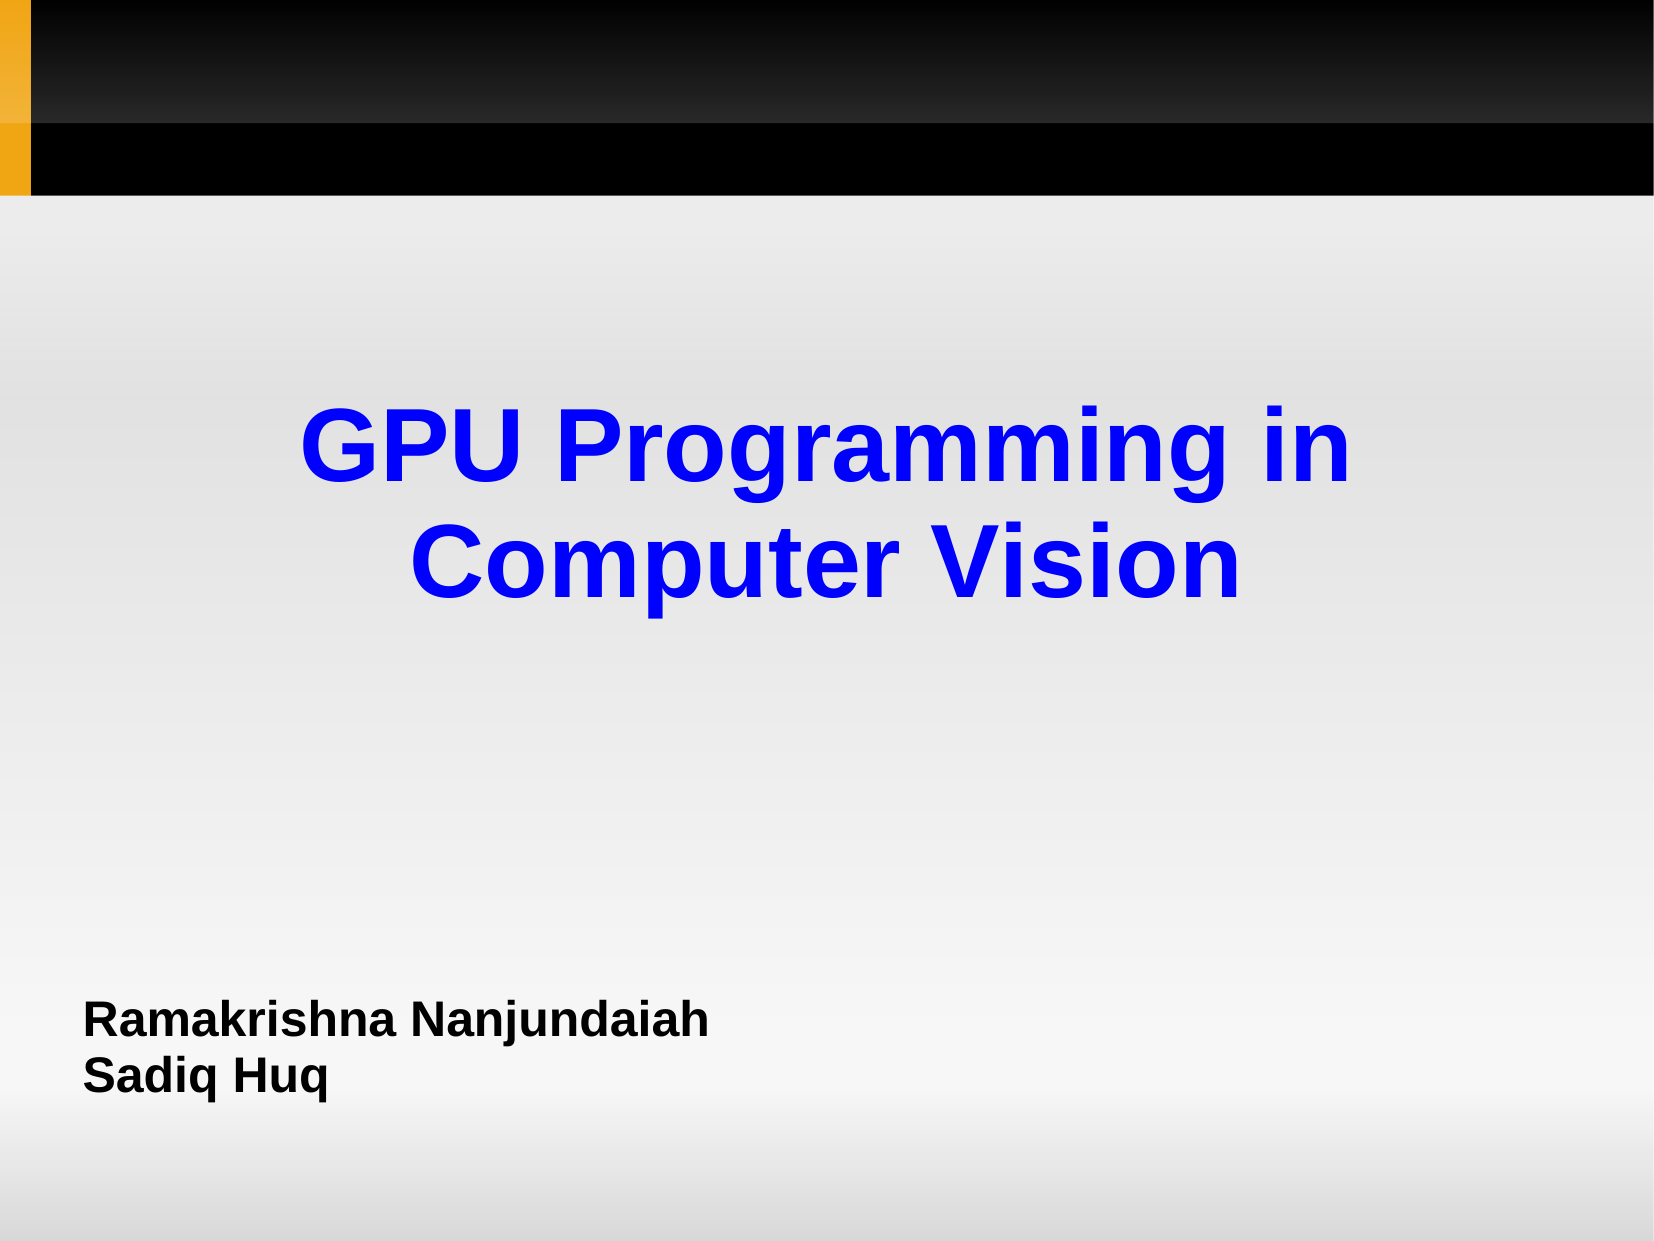

#
GPU Programming in Computer Vision
Ramakrishna Nanjundaiah
Sadiq Huq